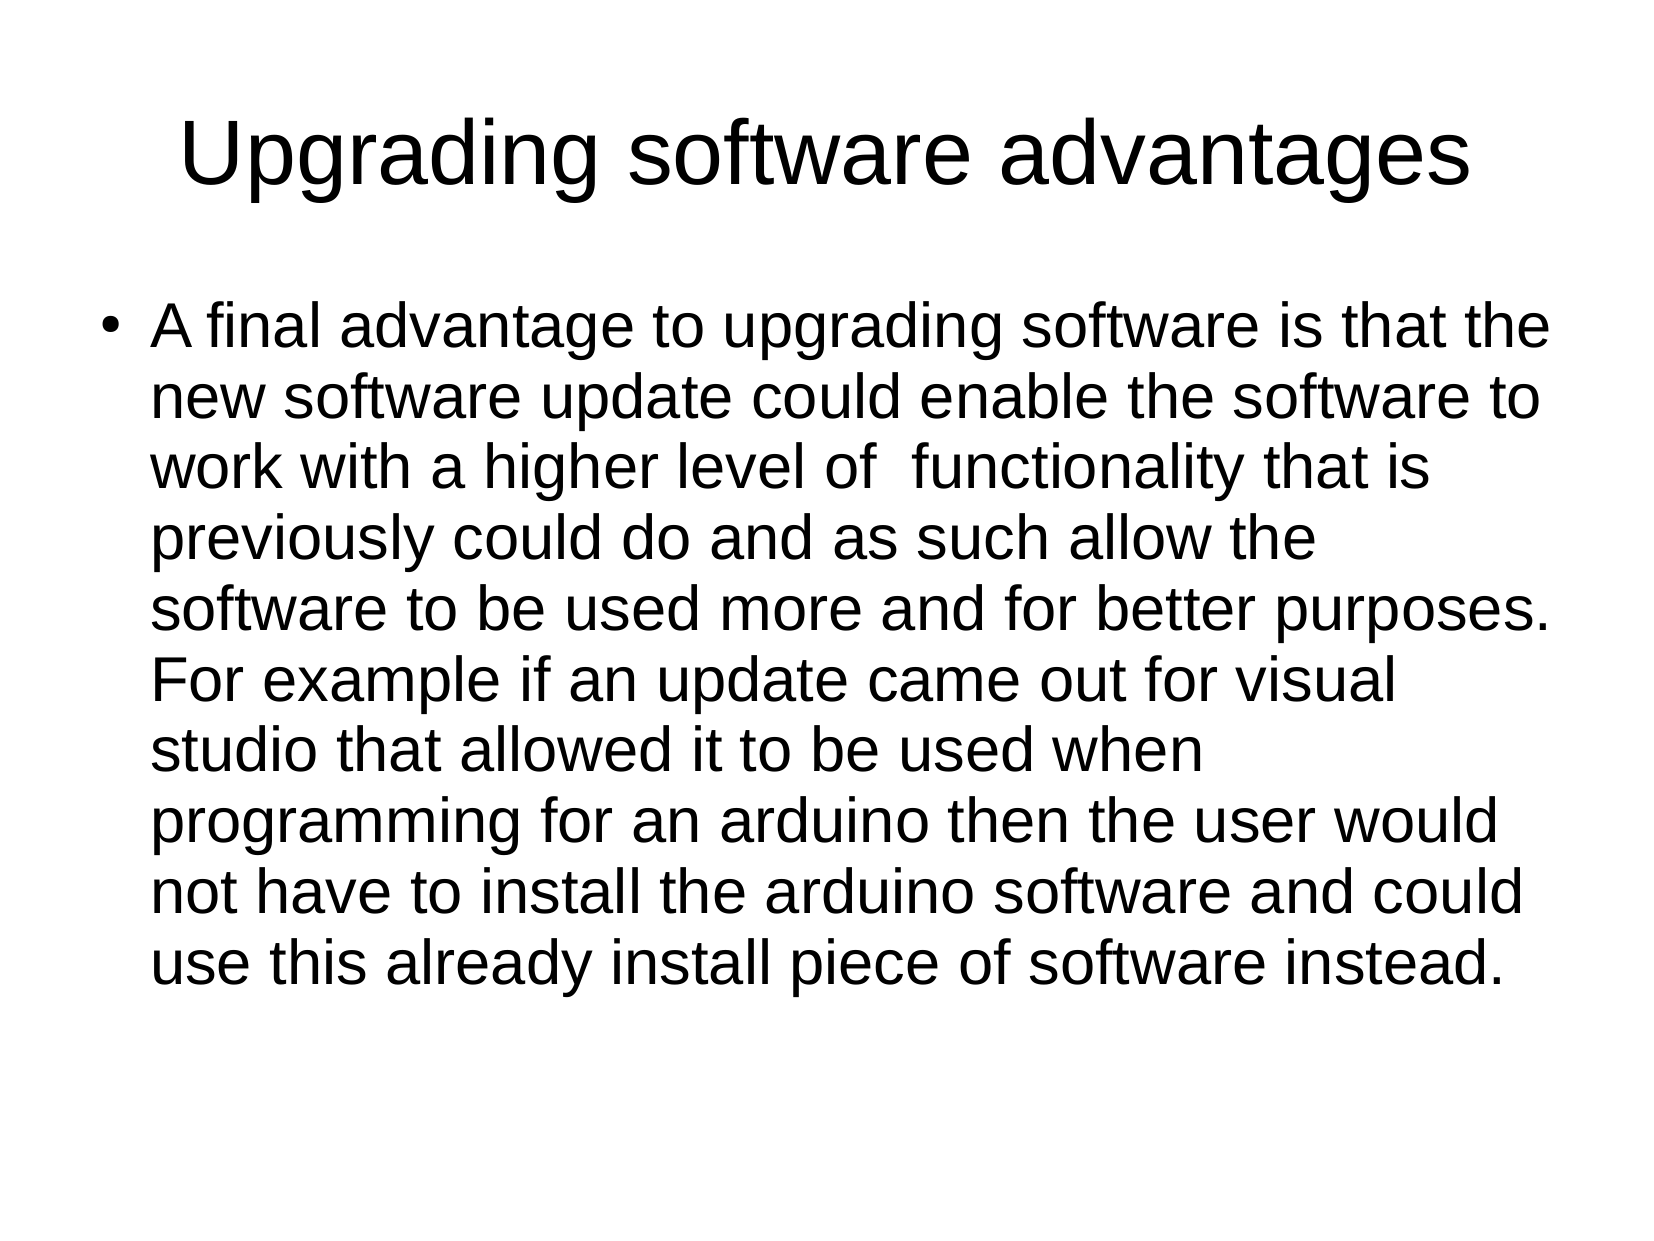

# Upgrading software advantages
A final advantage to upgrading software is that the new software update could enable the software to work with a higher level of functionality that is previously could do and as such allow the software to be used more and for better purposes. For example if an update came out for visual studio that allowed it to be used when programming for an arduino then the user would not have to install the arduino software and could use this already install piece of software instead.